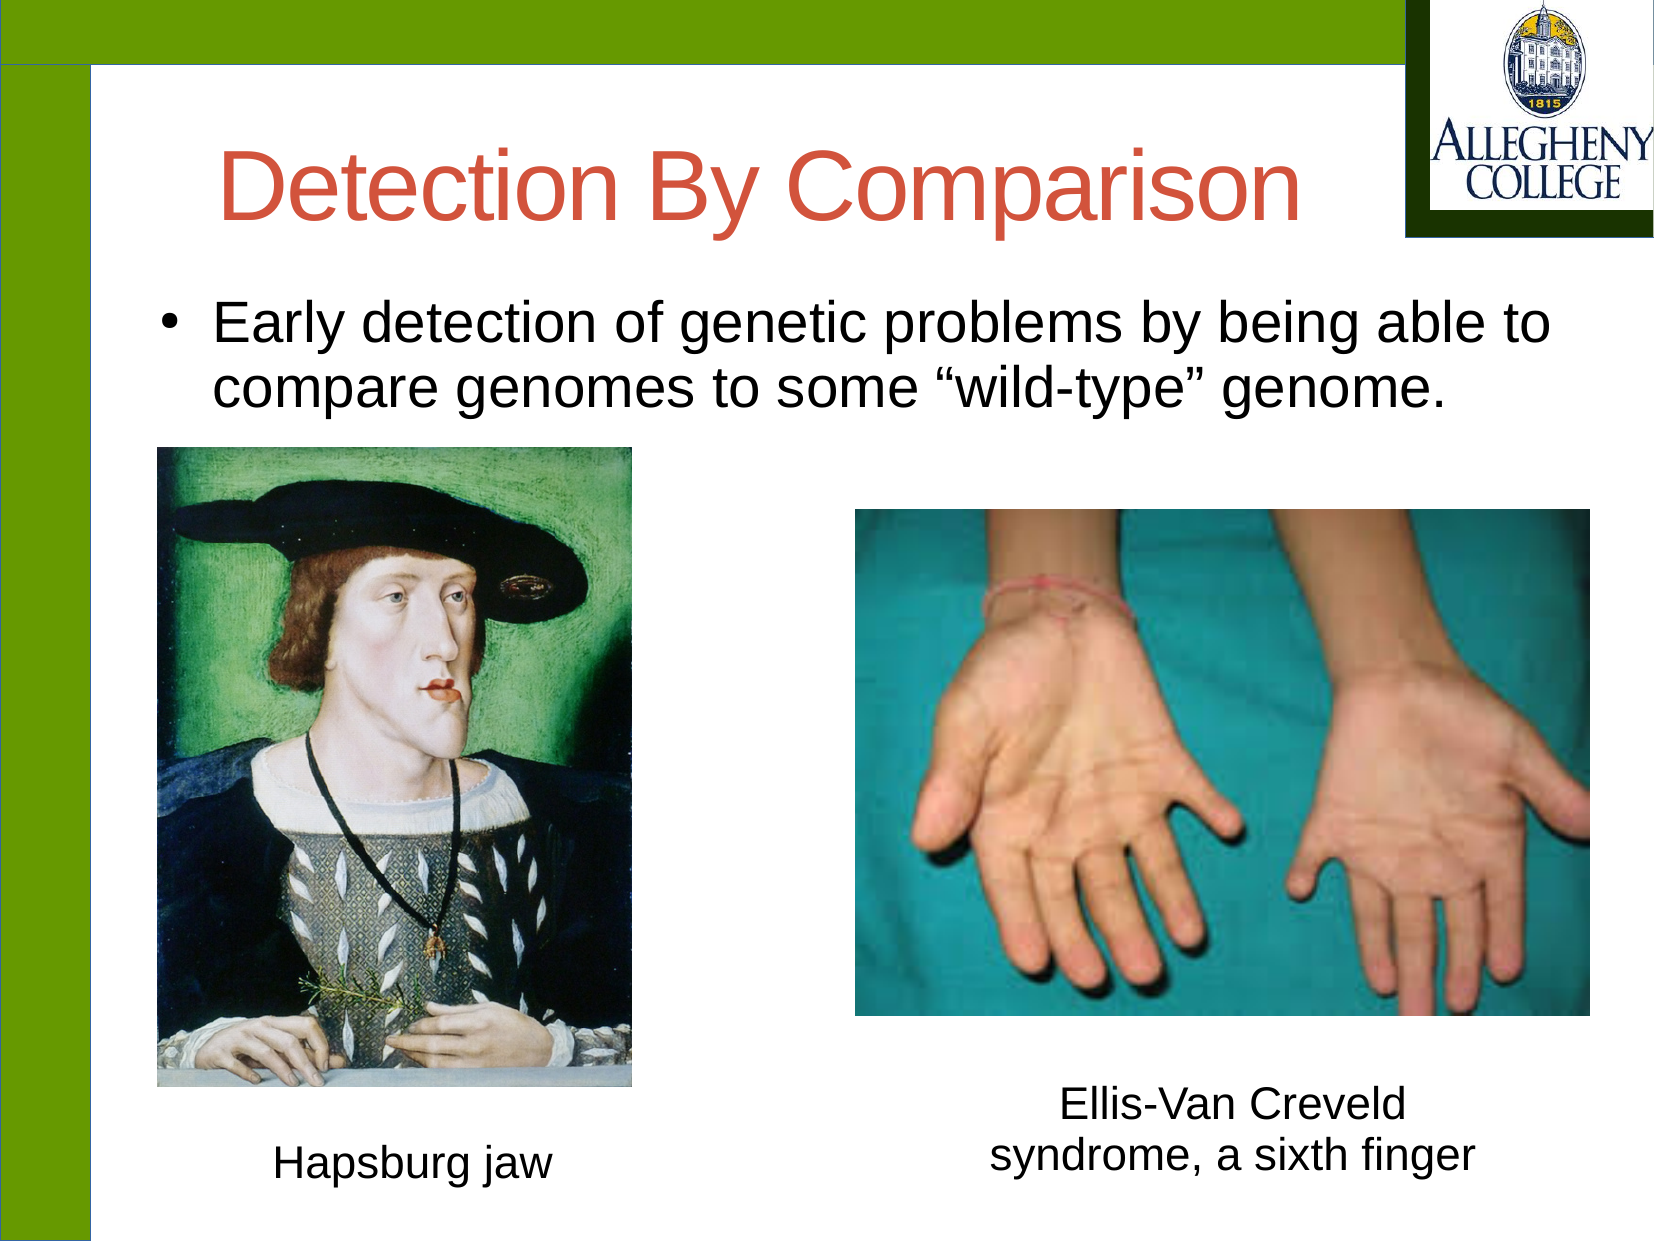

Detection By Comparison
# Early detection of genetic problems by being able to compare genomes to some “wild-type” genome.
Ellis-Van Creveld syndrome, a sixth finger
Hapsburg jaw